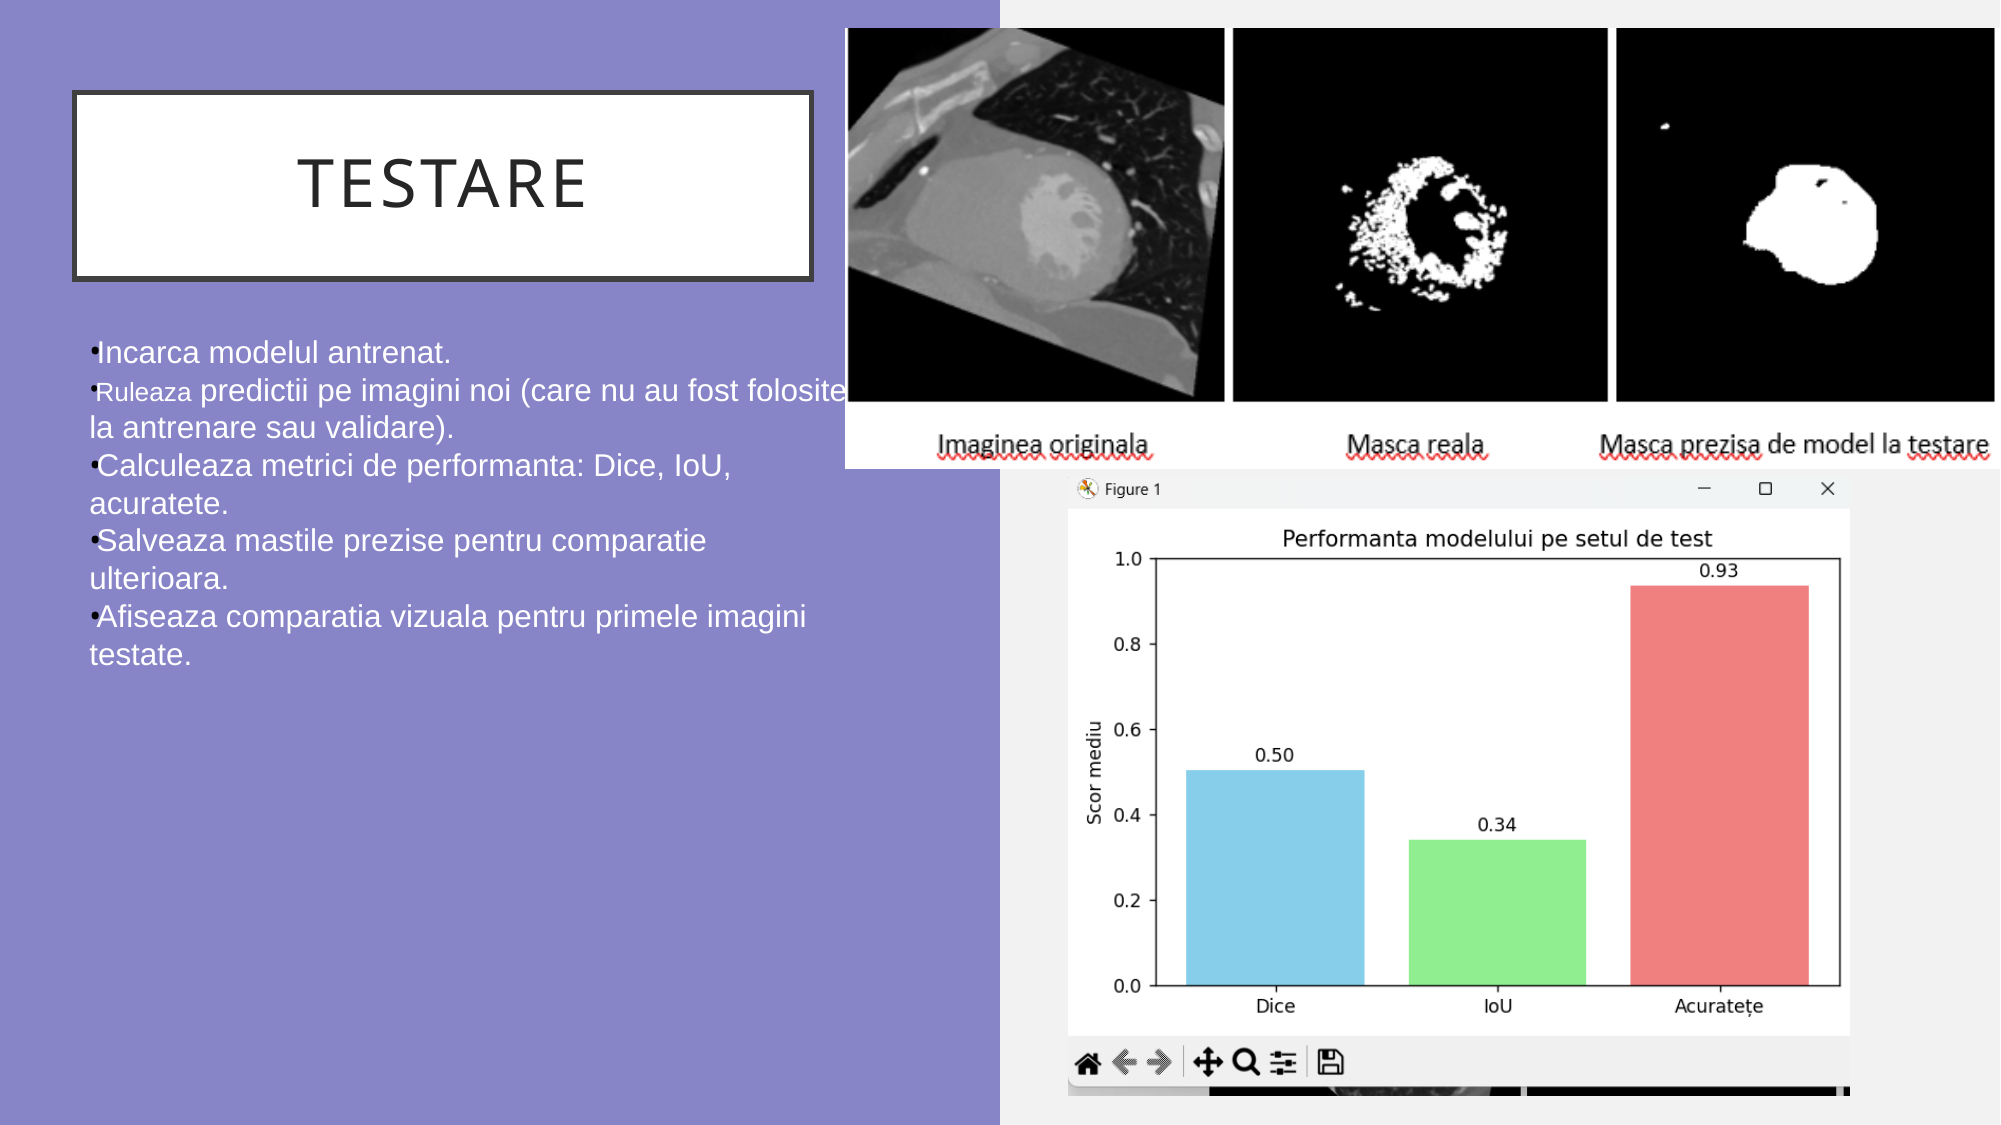

# Testare
Incarca modelul antrenat.
Ruleaza predictii pe imagini noi (care nu au fost folosite la antrenare sau validare).
Calculeaza metrici de performanta: Dice, IoU, acuratete.
Salveaza mastile prezise pentru comparatie ulterioara.
Afiseaza comparatia vizuala pentru primele imagini testate.